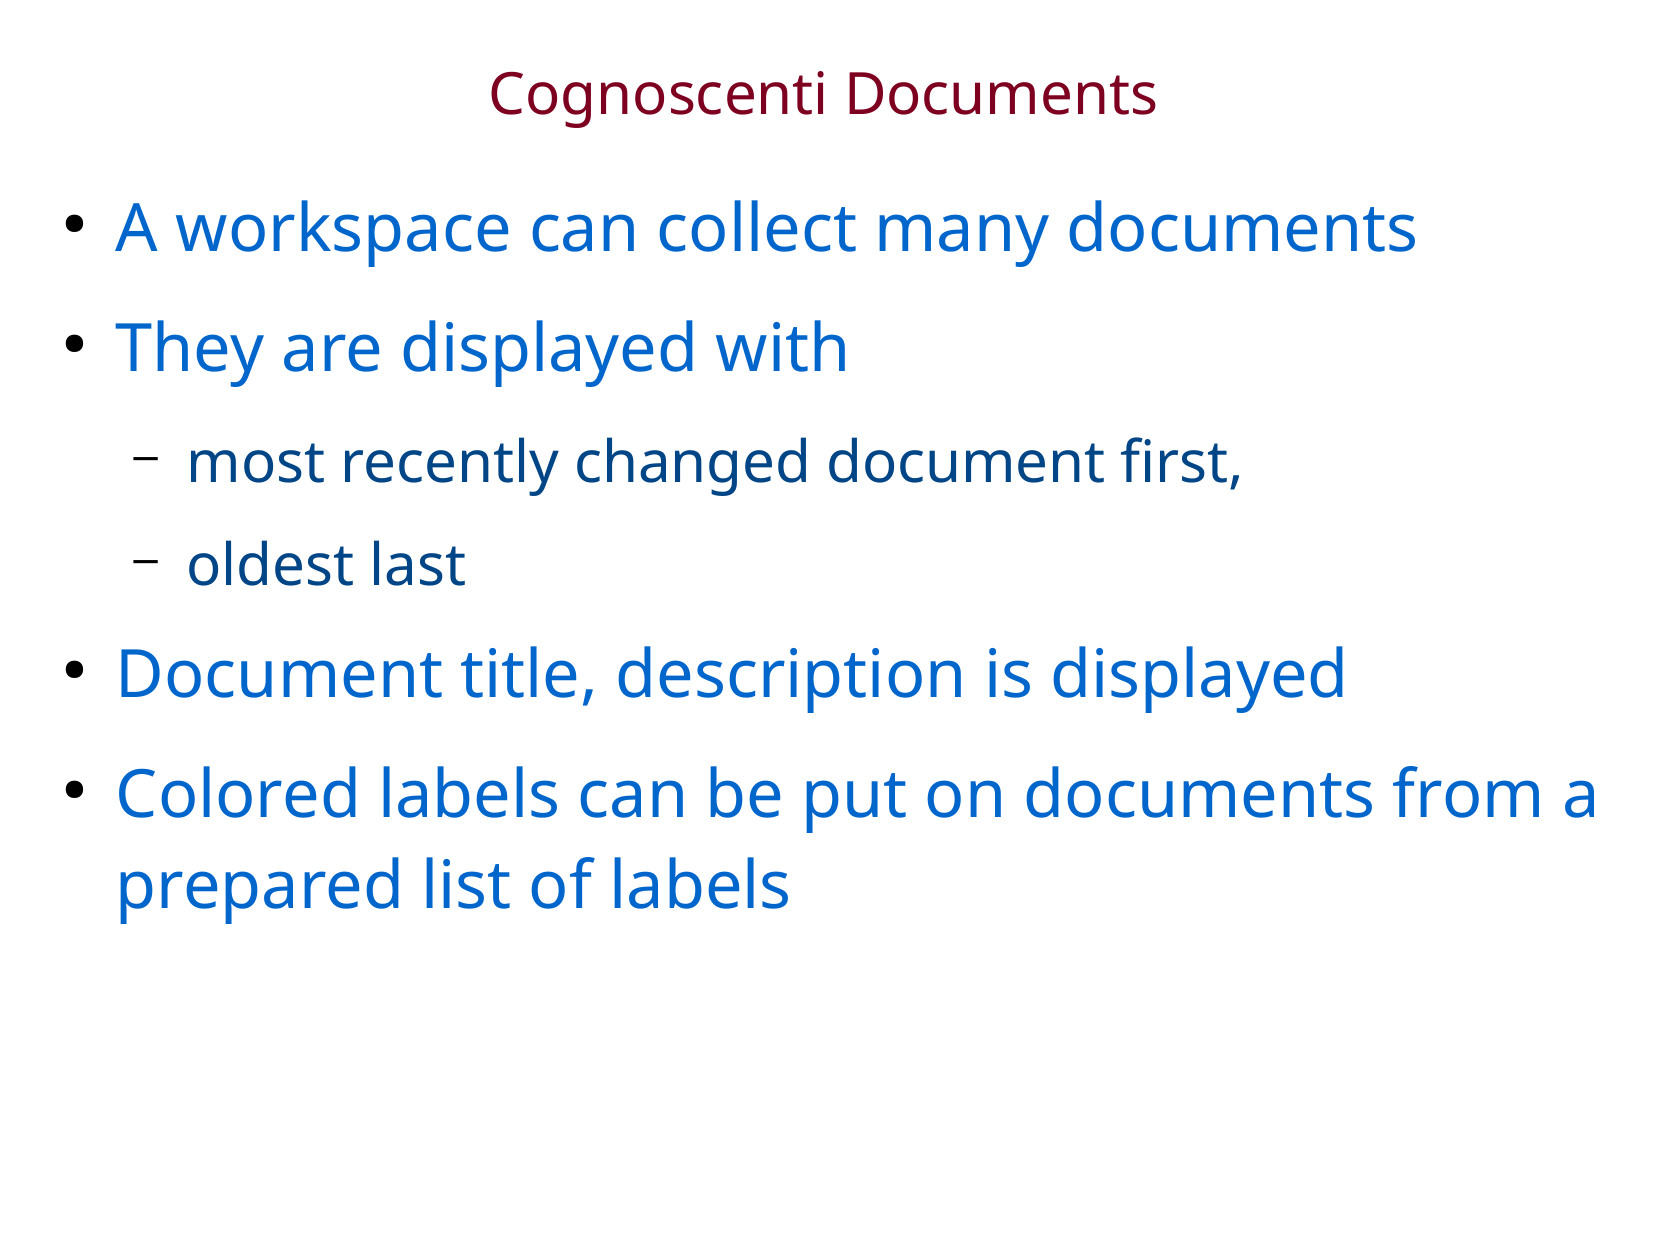

# Cognoscenti Documents
A workspace can collect many documents
They are displayed with
most recently changed document first,
oldest last
Document title, description is displayed
Colored labels can be put on documents from a prepared list of labels